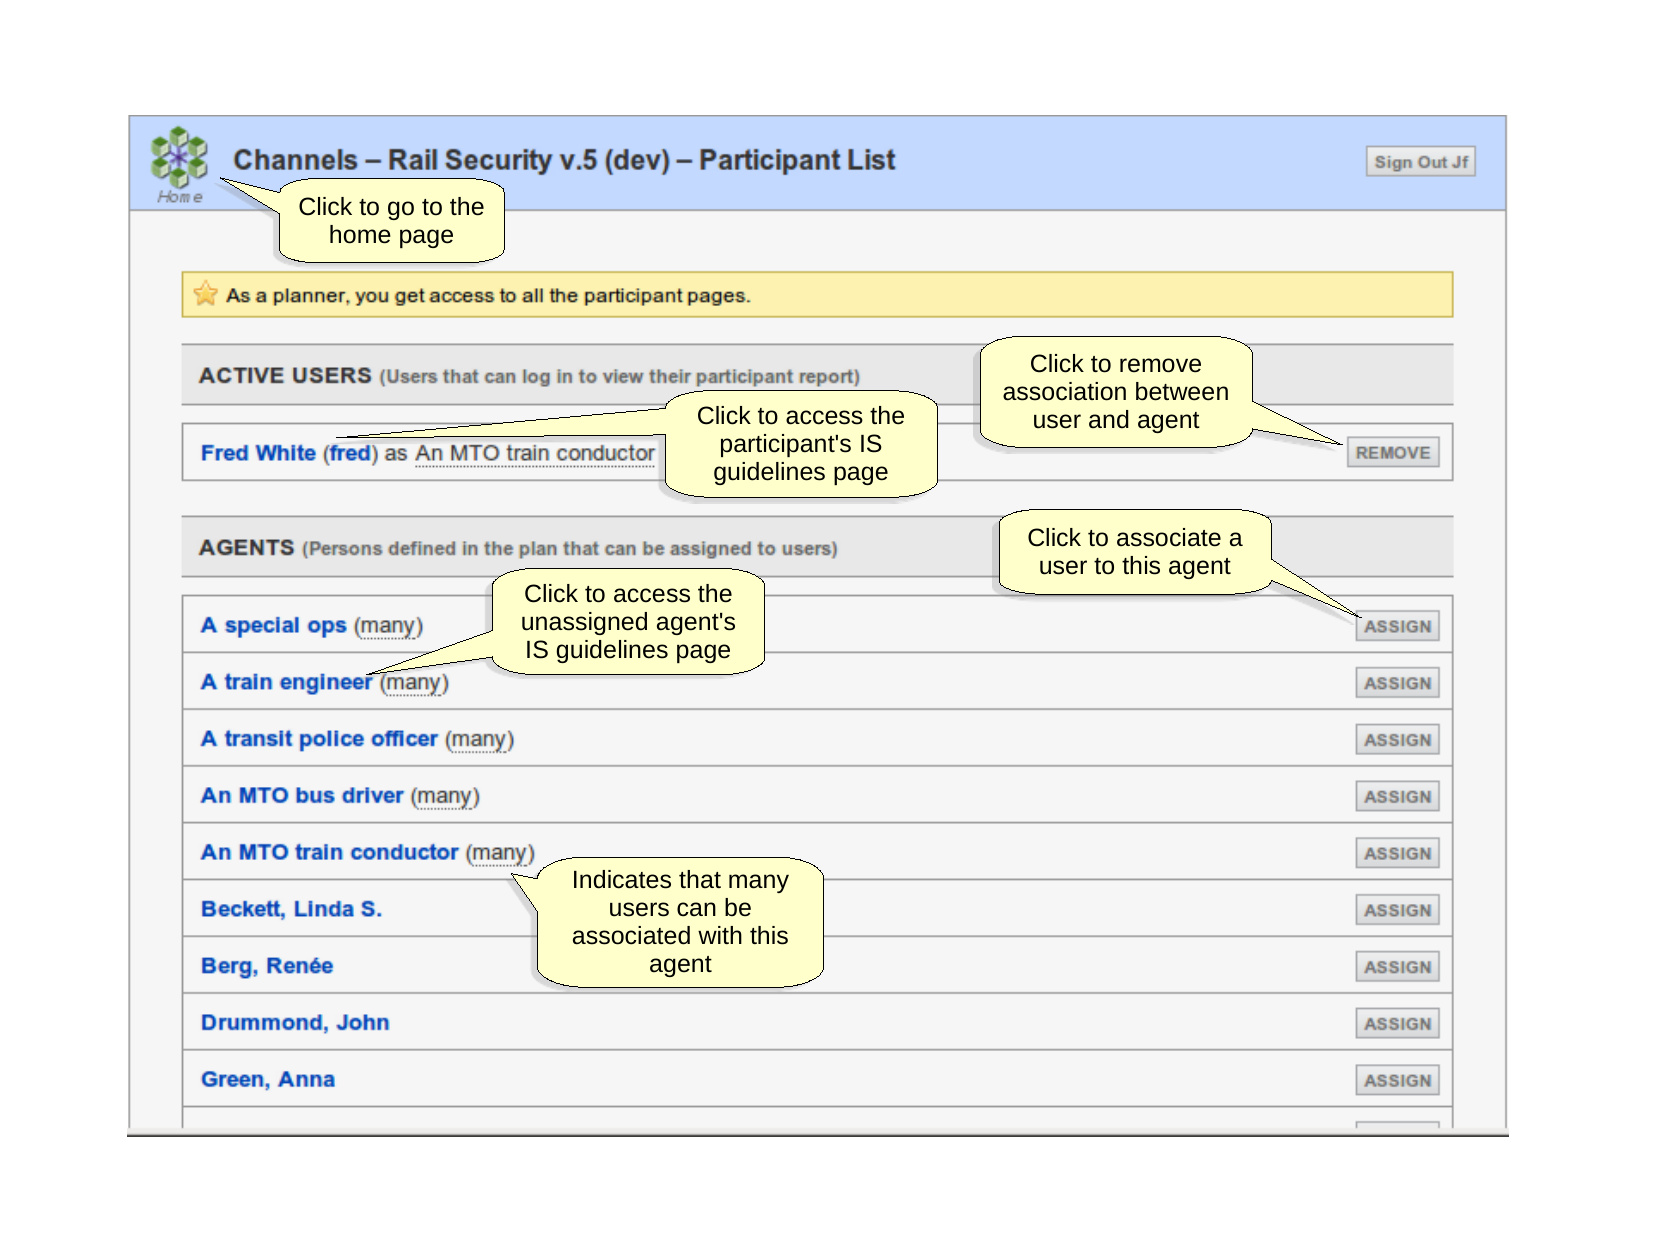

Click to go to the home page
Click to remove association between user and agent
Click to access the participant's IS guidelines page
Click to associate a user to this agent
Click to access the unassigned agent's IS guidelines page
Indicates that many users can be associated with this agent